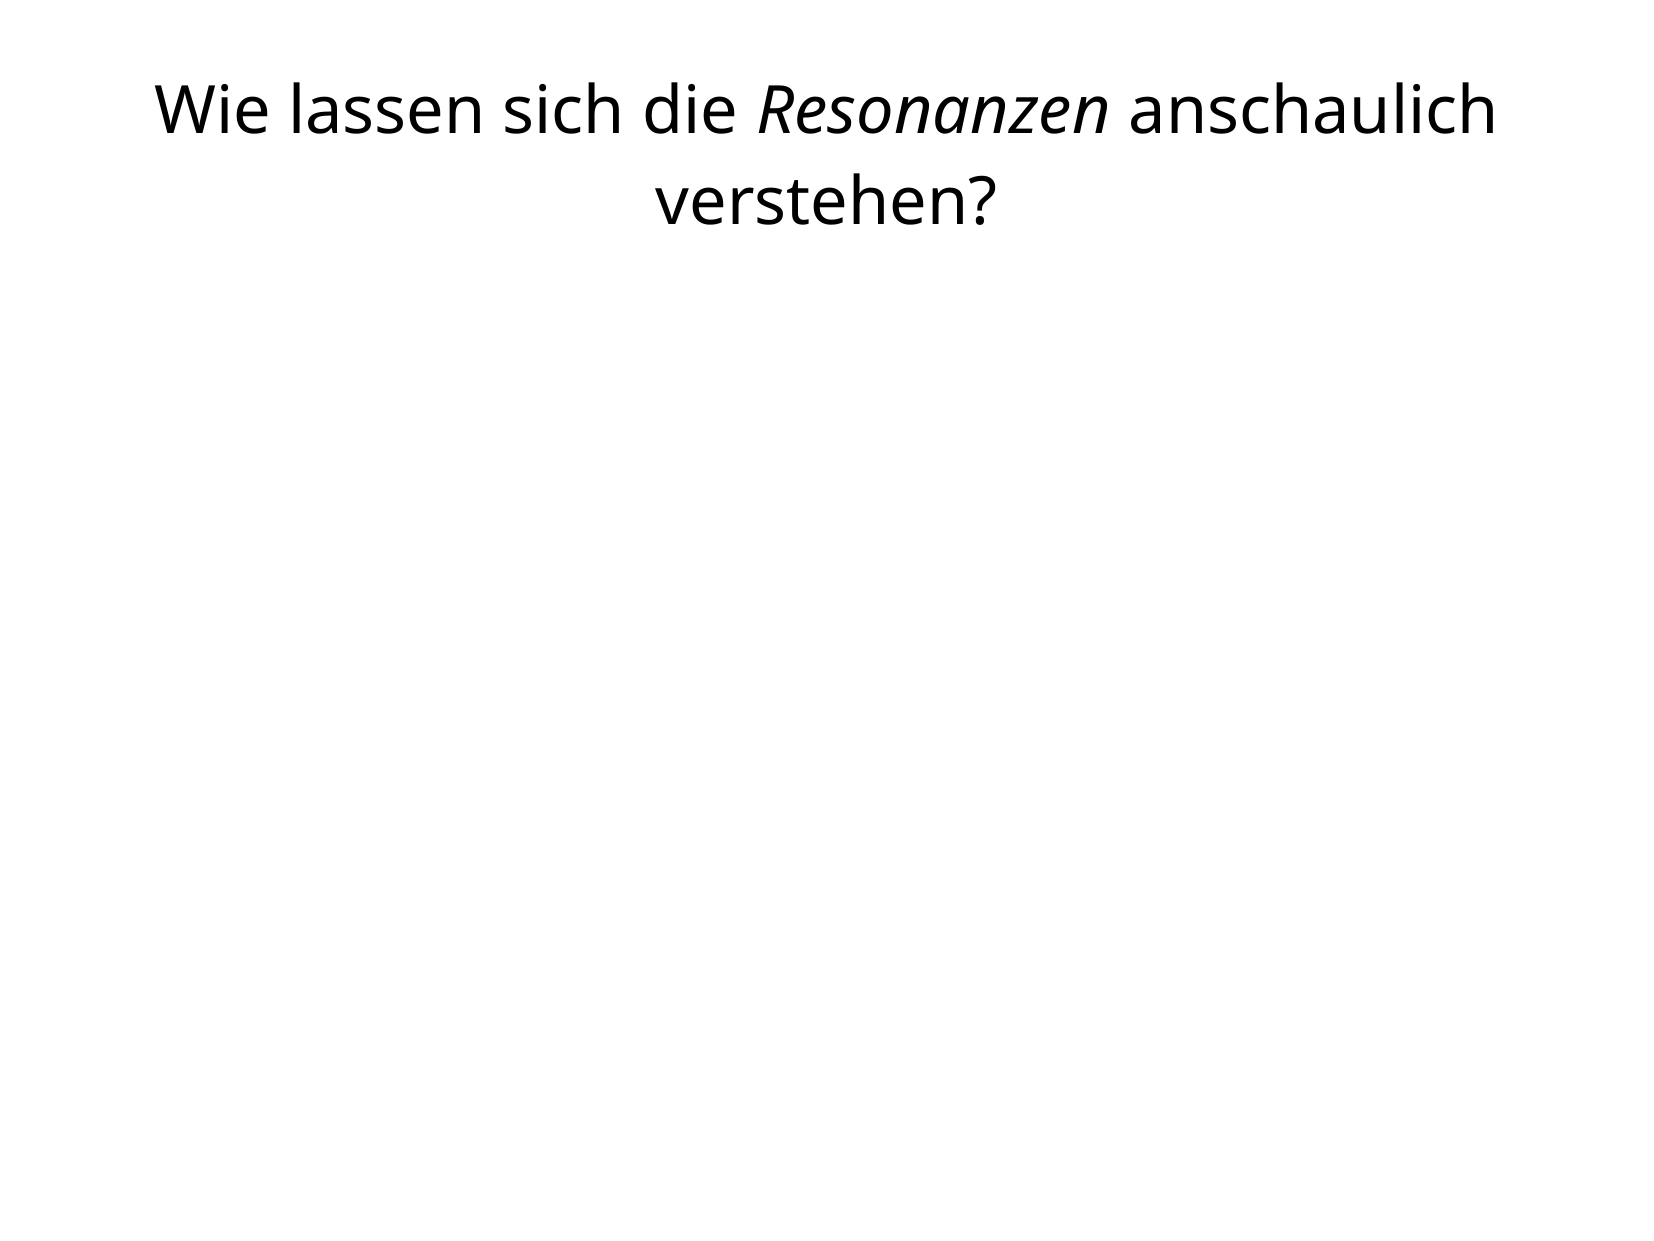

# Wie lassen sich die Resonanzen anschaulich verstehen?